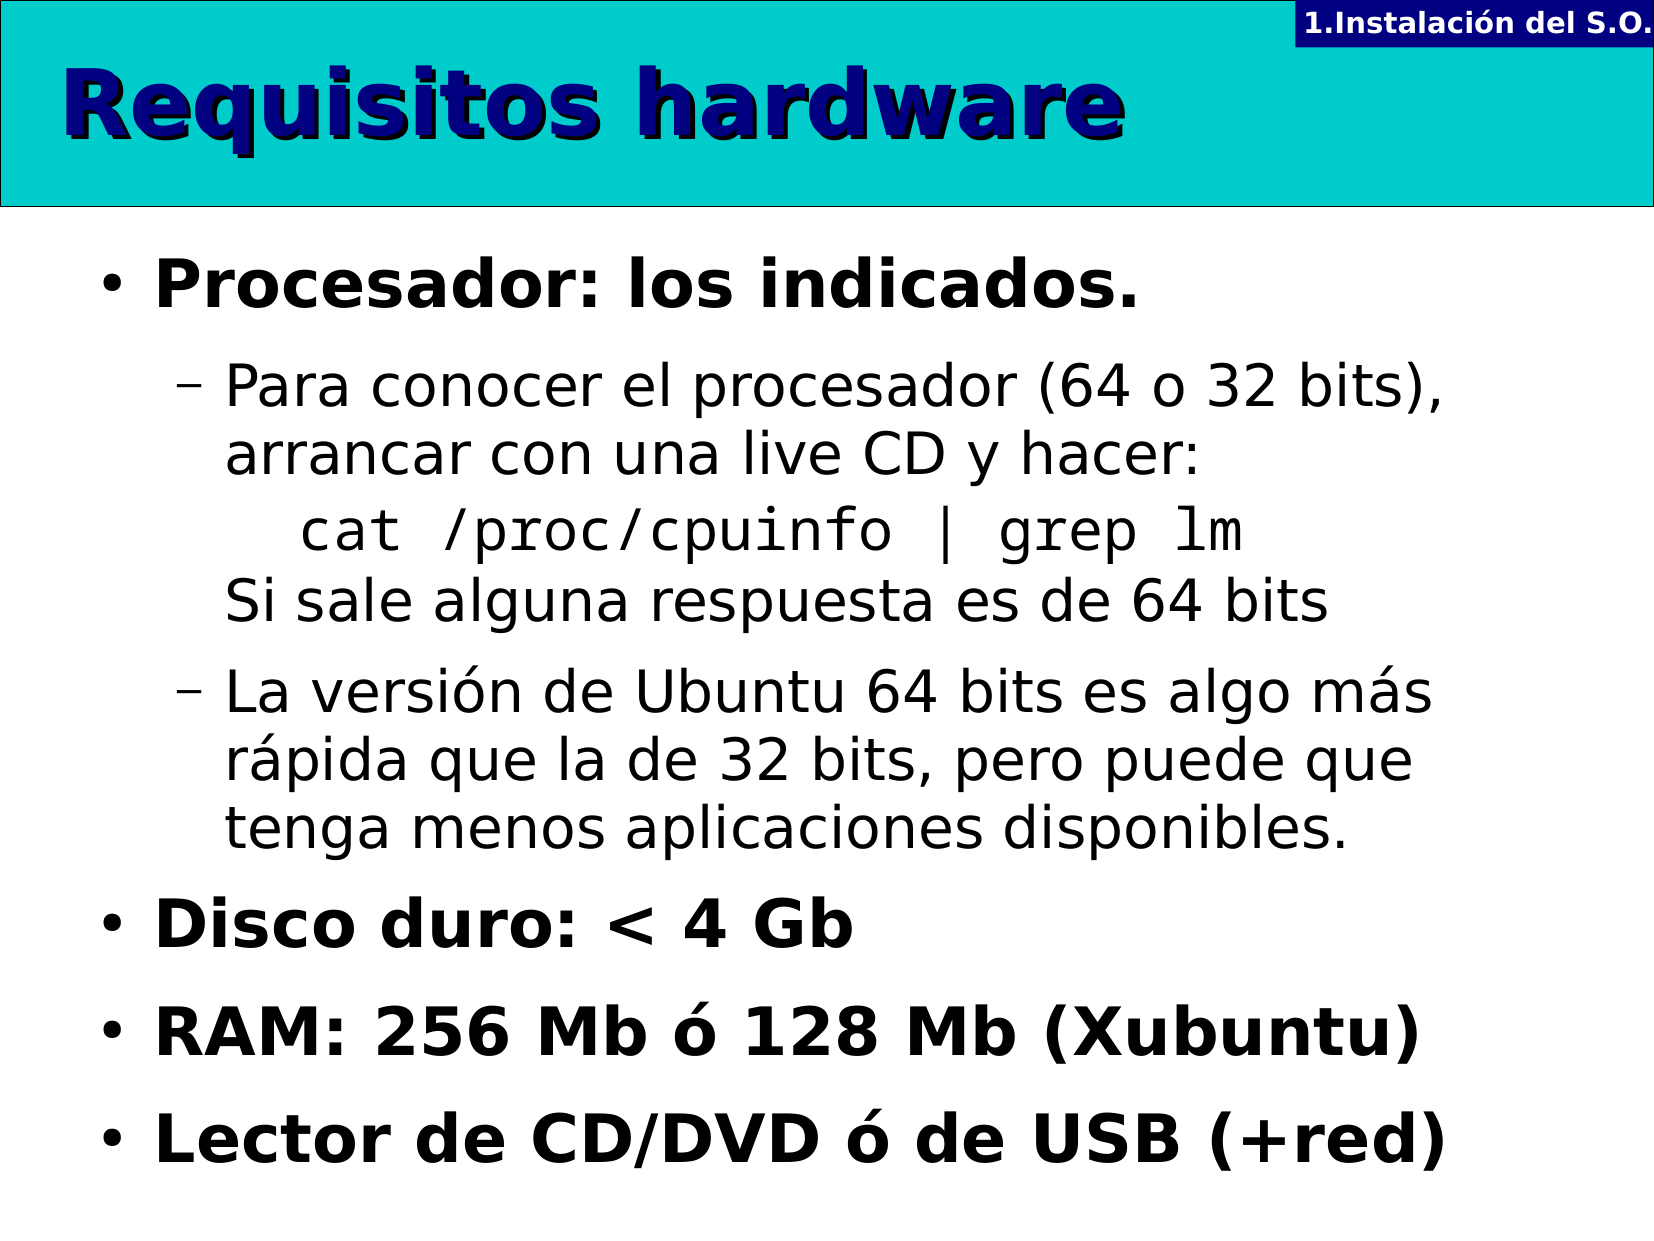

1.Instalación del S.O.
# Requisitos hardware
Procesador: los indicados.
Para conocer el procesador (64 o 32 bits), arrancar con una live CD y hacer:
	cat /proc/cpuinfo | grep lm
Si sale alguna respuesta es de 64 bits
La versión de Ubuntu 64 bits es algo más rápida que la de 32 bits, pero puede que tenga menos aplicaciones disponibles.
Disco duro: < 4 Gb
RAM: 256 Mb ó 128 Mb (Xubuntu)
Lector de CD/DVD ó de USB (+red)